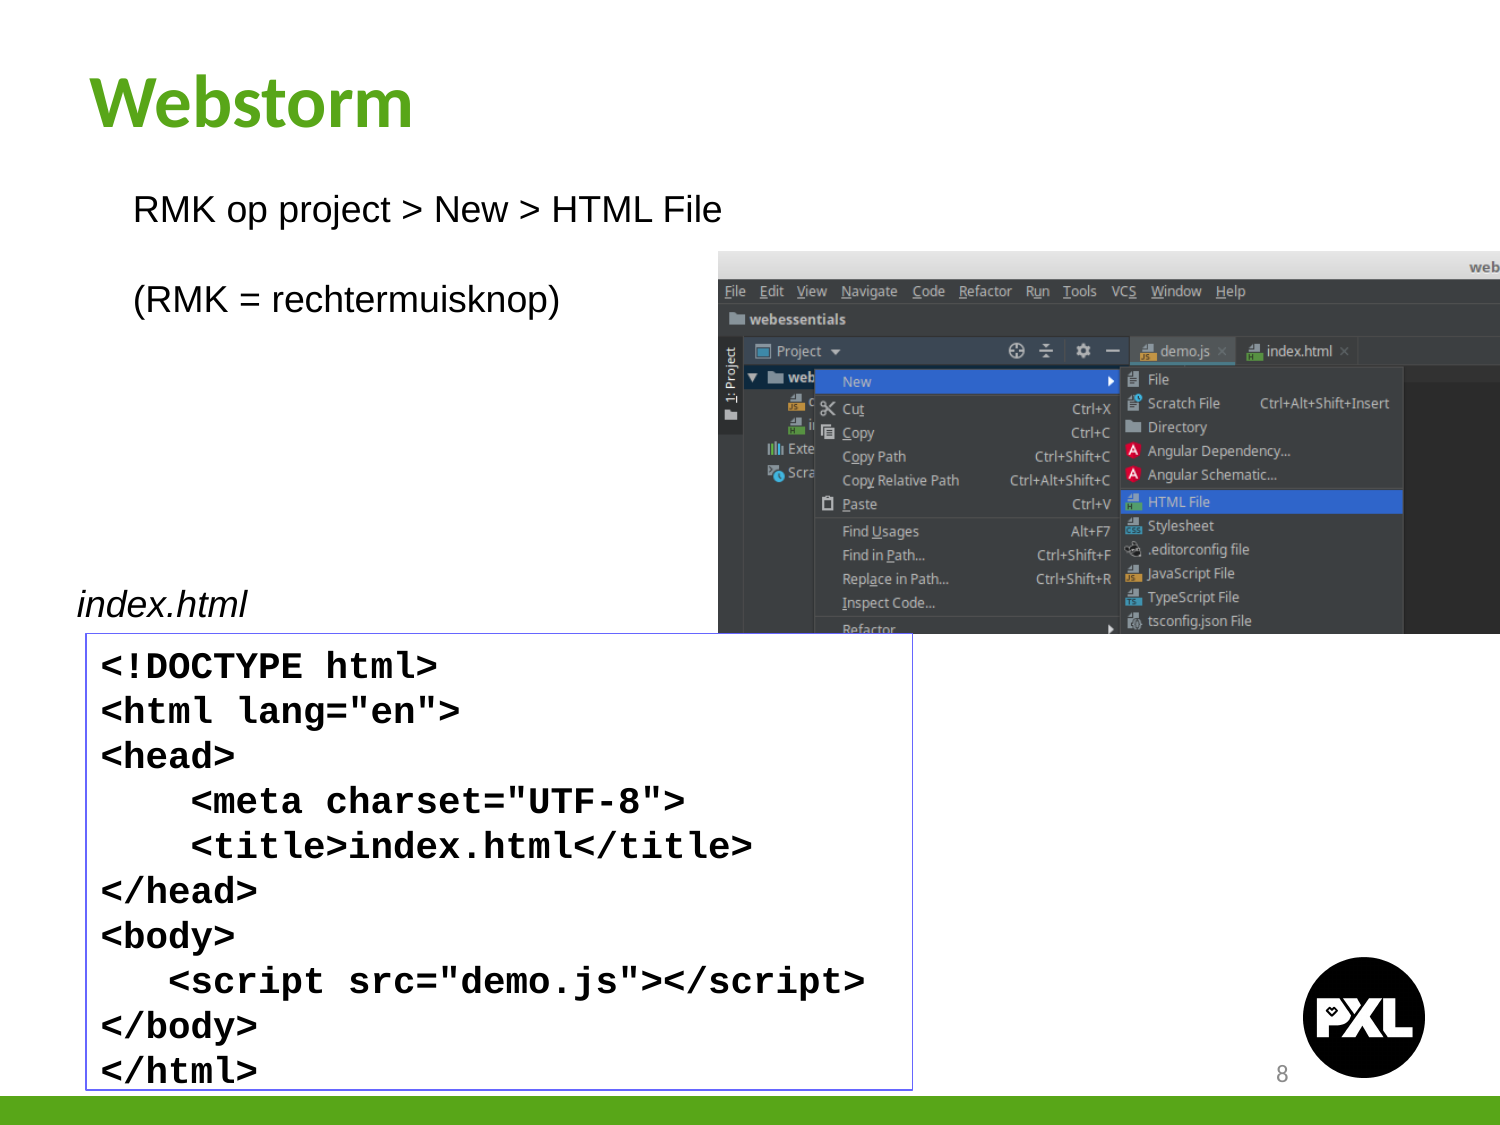

Webstorm
RMK op project > New > HTML File
(RMK = rechtermuisknop)
index.html
<!DOCTYPE html>
<html lang="en">
<head>
 <meta charset="UTF-8">
 <title>index.html</title>
</head>
<body>
 <script src="demo.js"></script>
</body>
</html>